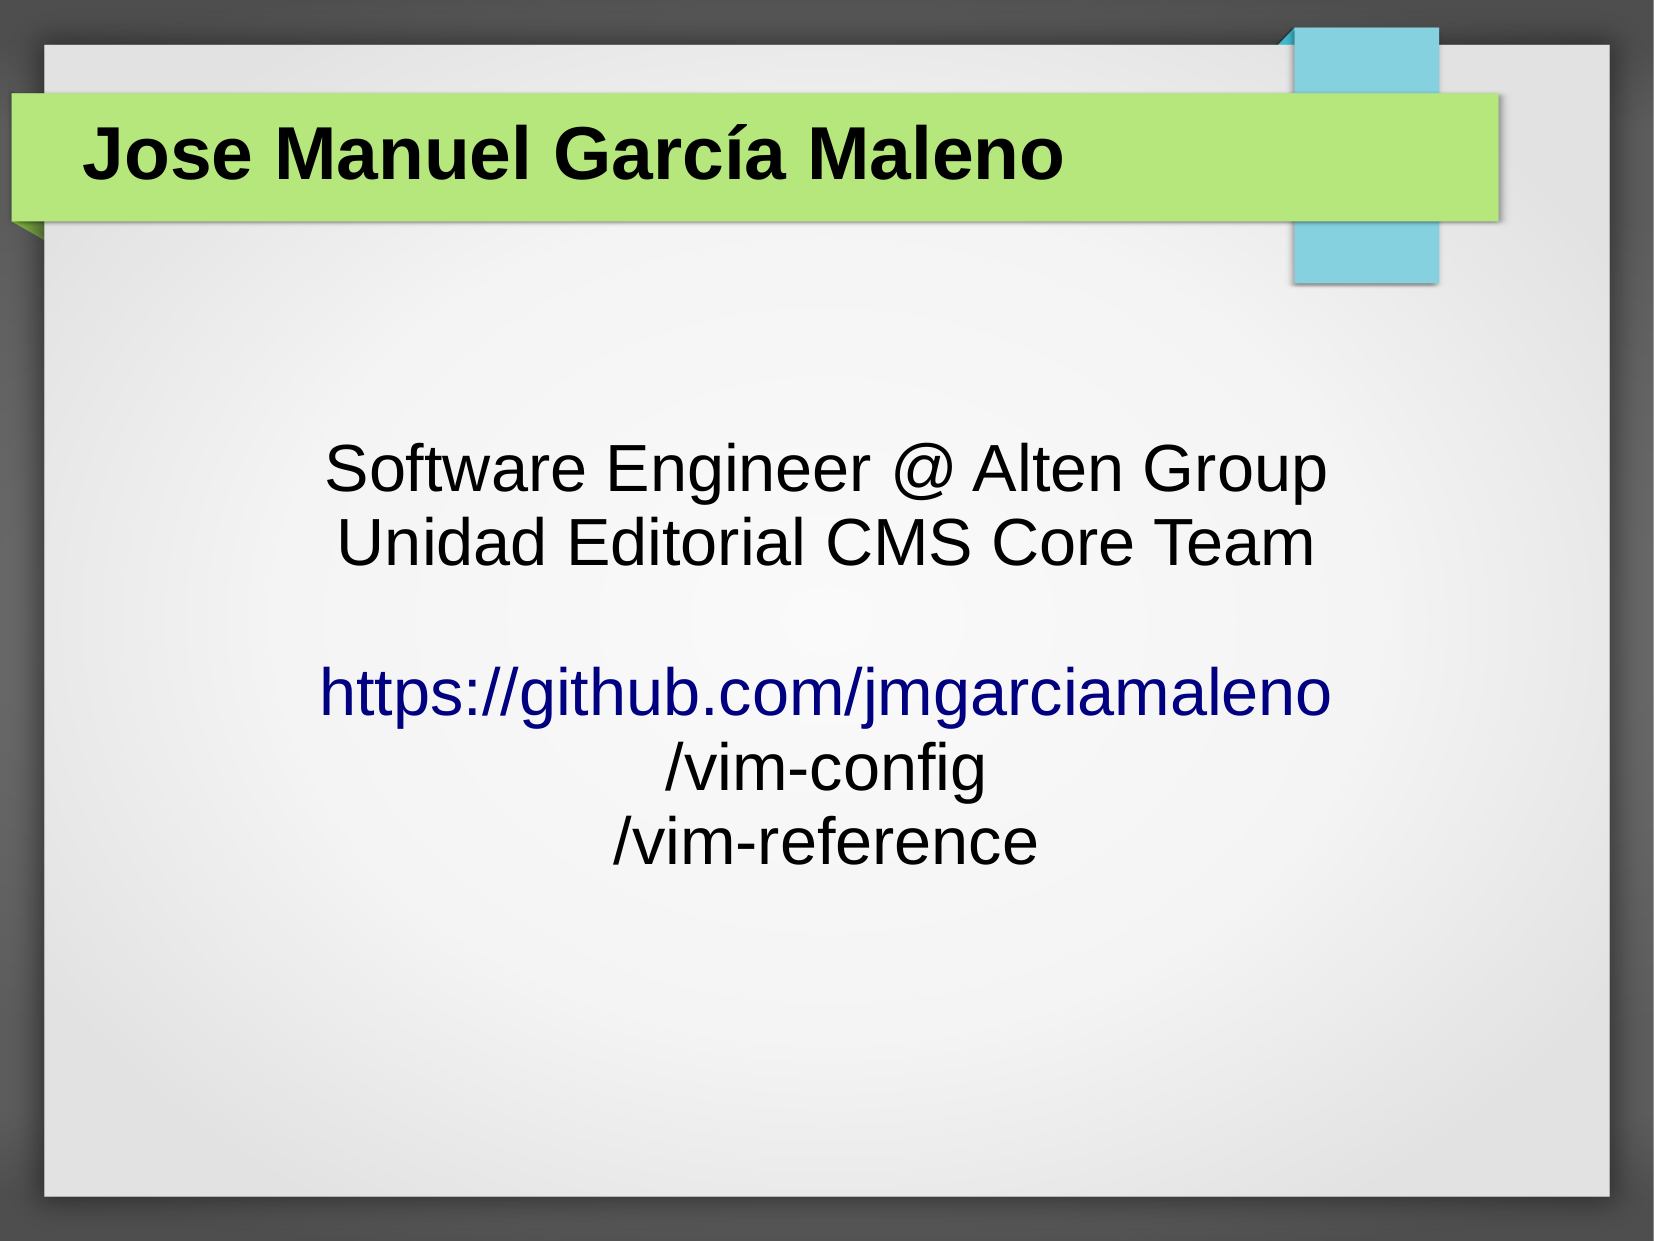

Jose Manuel García Maleno
# Software Engineer @ Alten Group
Unidad Editorial CMS Core Team
https://github.com/jmgarciamaleno
/vim-config
/vim-reference